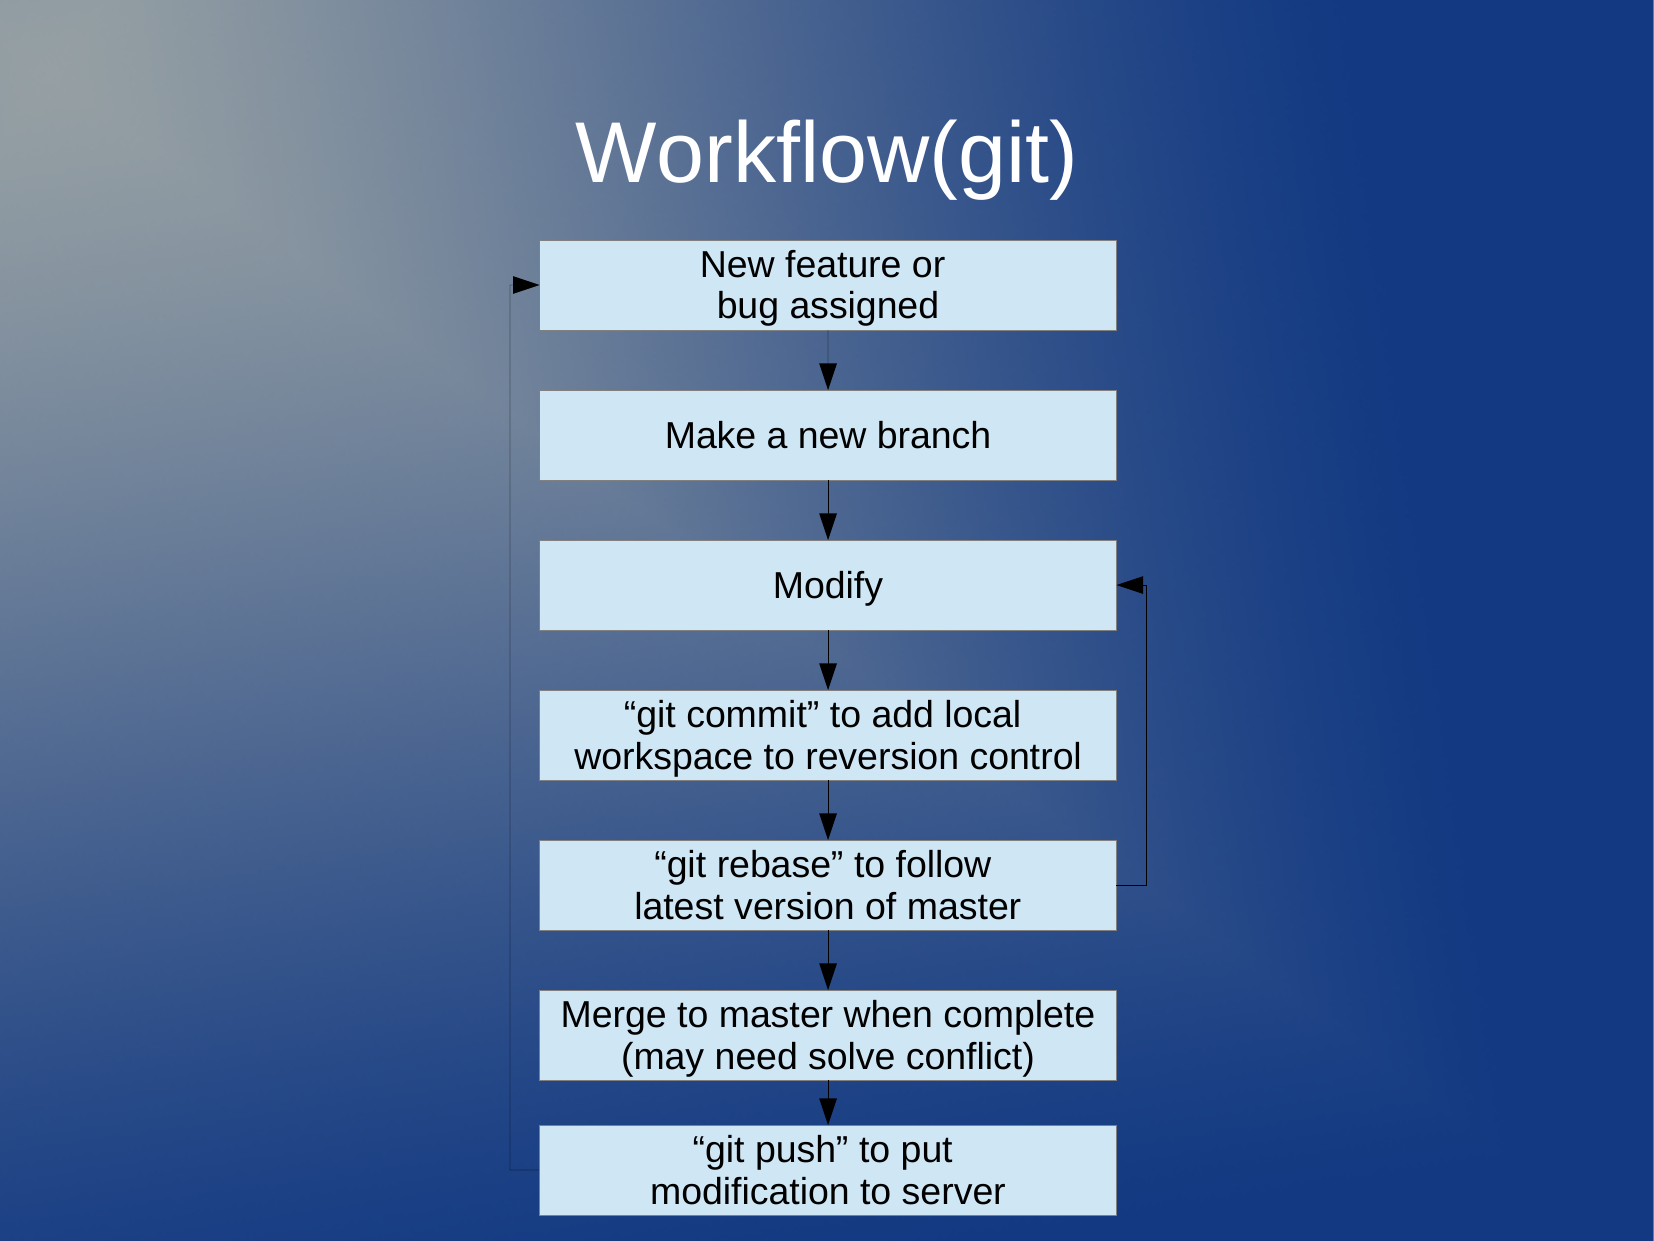

# Workflow(git)
New feature or
bug assigned
New feature or
bug assigned
New feature or
bug assigned
New feature or
bug assigned
Make a new branch
Modify
“git commit” to add local
workspace to reversion control
“git rebase” to follow
latest version of master
Merge to master when complete
(may need solve conflict)
“git push” to put
modification to server